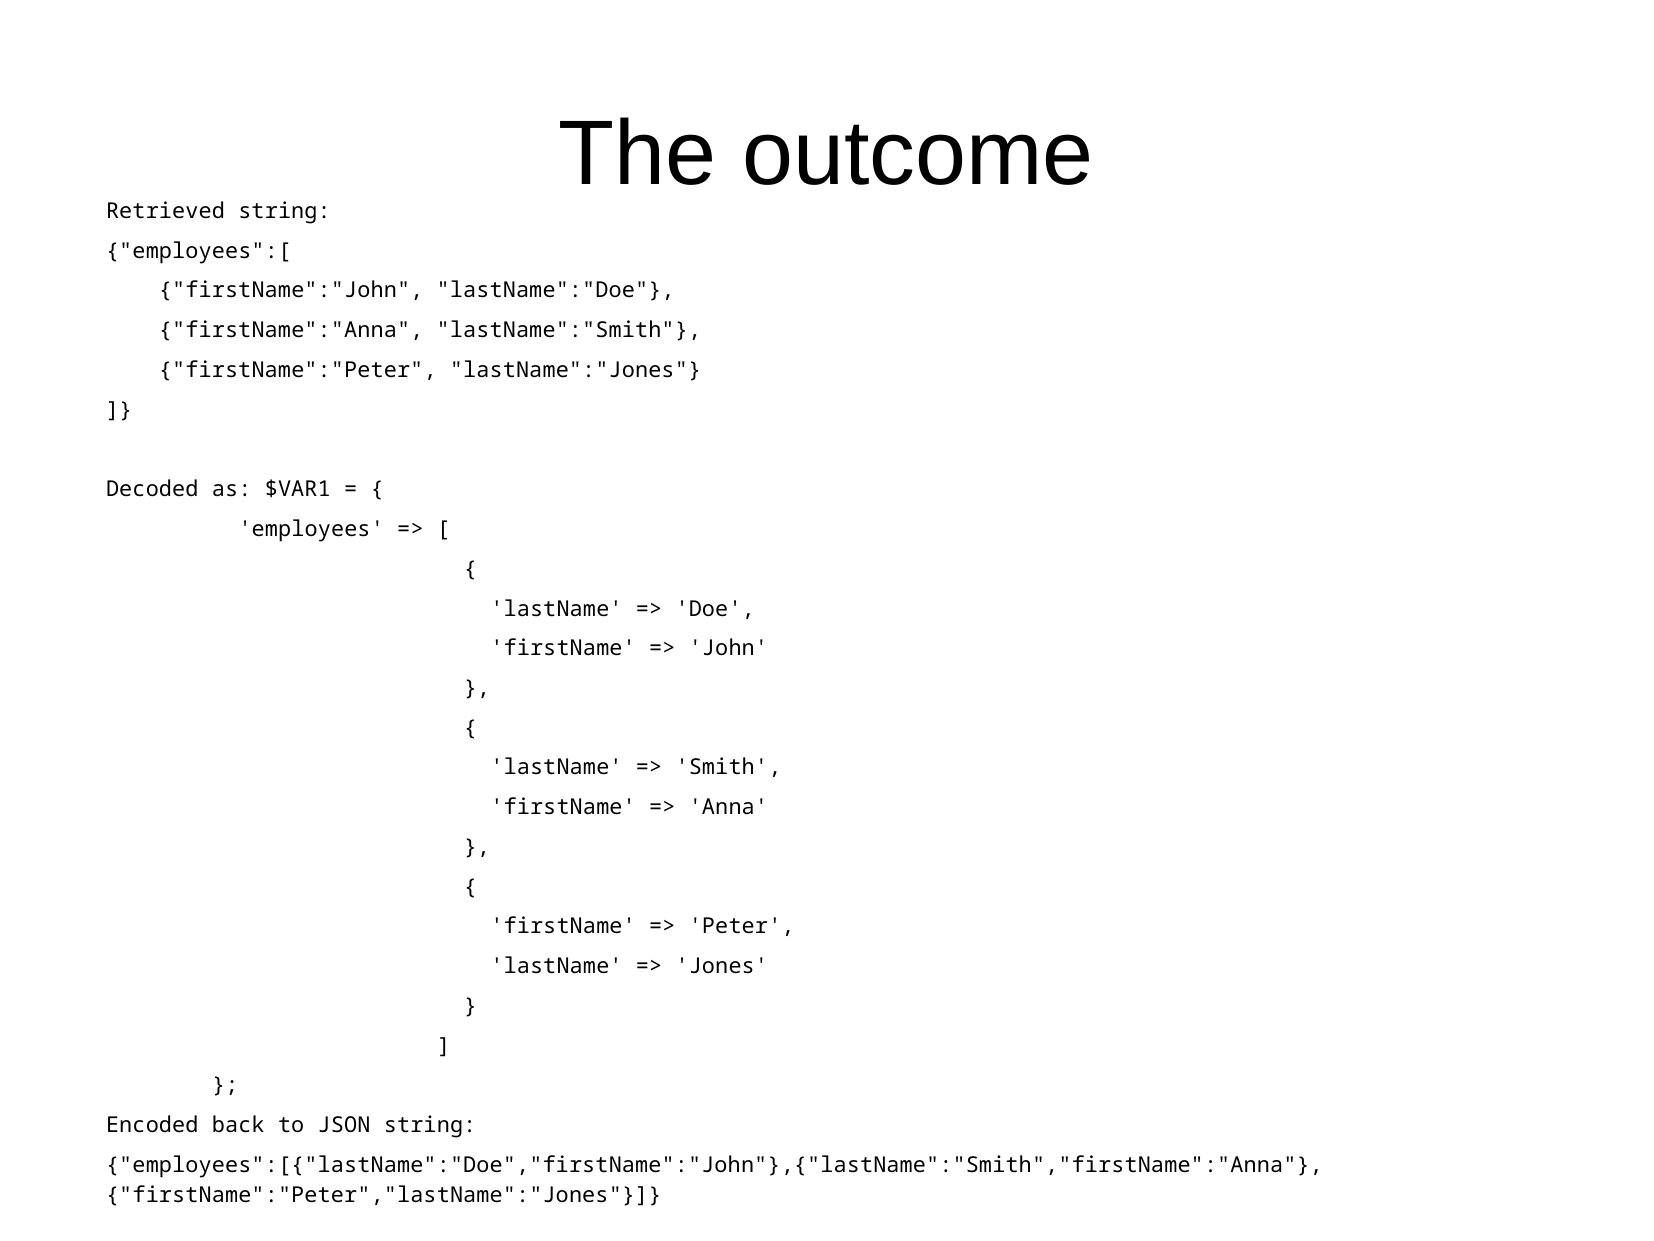

# The outcome
Retrieved string:
{"employees":[
 {"firstName":"John", "lastName":"Doe"},
 {"firstName":"Anna", "lastName":"Smith"},
 {"firstName":"Peter", "lastName":"Jones"}
]}
Decoded as: $VAR1 = {
 'employees' => [
 {
 'lastName' => 'Doe',
 'firstName' => 'John'
 },
 {
 'lastName' => 'Smith',
 'firstName' => 'Anna'
 },
 {
 'firstName' => 'Peter',
 'lastName' => 'Jones'
 }
 ]
 };
Encoded back to JSON string:
{"employees":[{"lastName":"Doe","firstName":"John"},{"lastName":"Smith","firstName":"Anna"},{"firstName":"Peter","lastName":"Jones"}]}